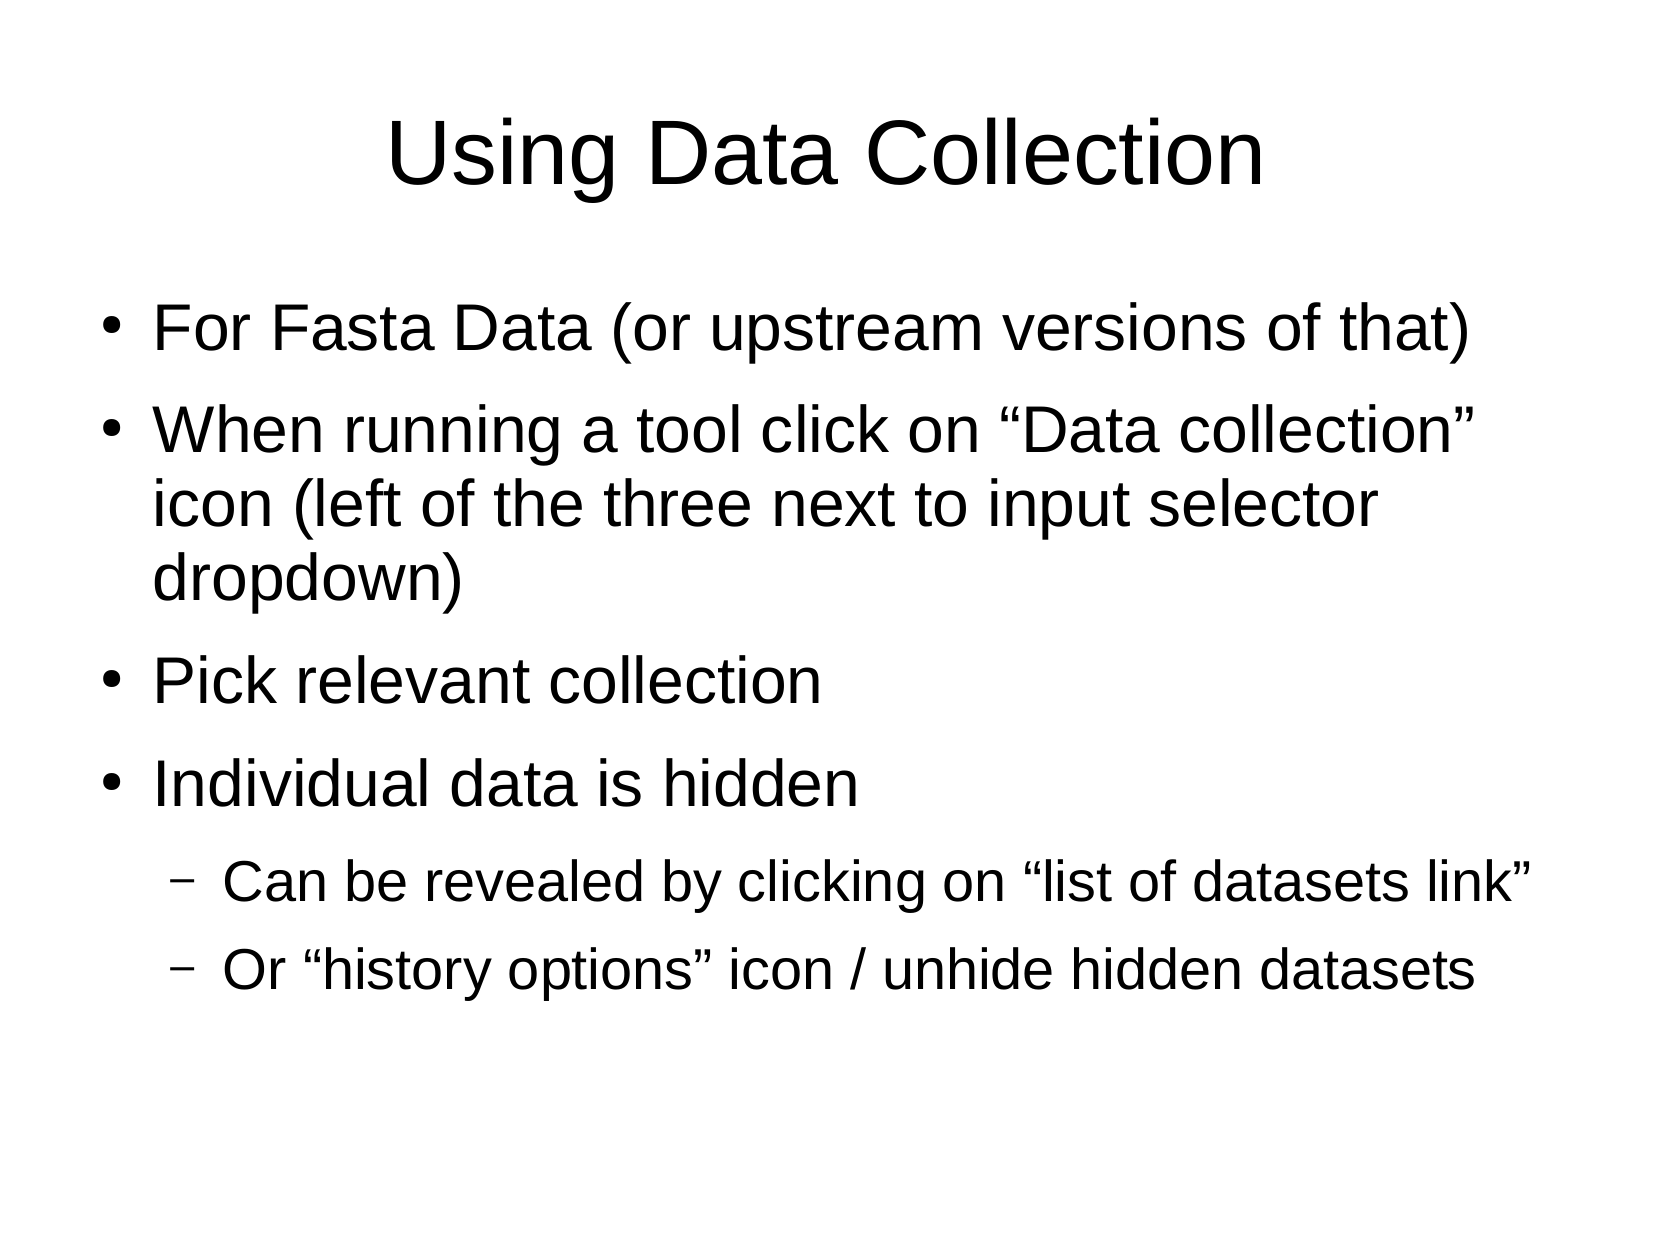

# Using Data Collection
For Fasta Data (or upstream versions of that)
When running a tool click on “Data collection” icon (left of the three next to input selector dropdown)
Pick relevant collection
Individual data is hidden
Can be revealed by clicking on “list of datasets link”
Or “history options” icon / unhide hidden datasets